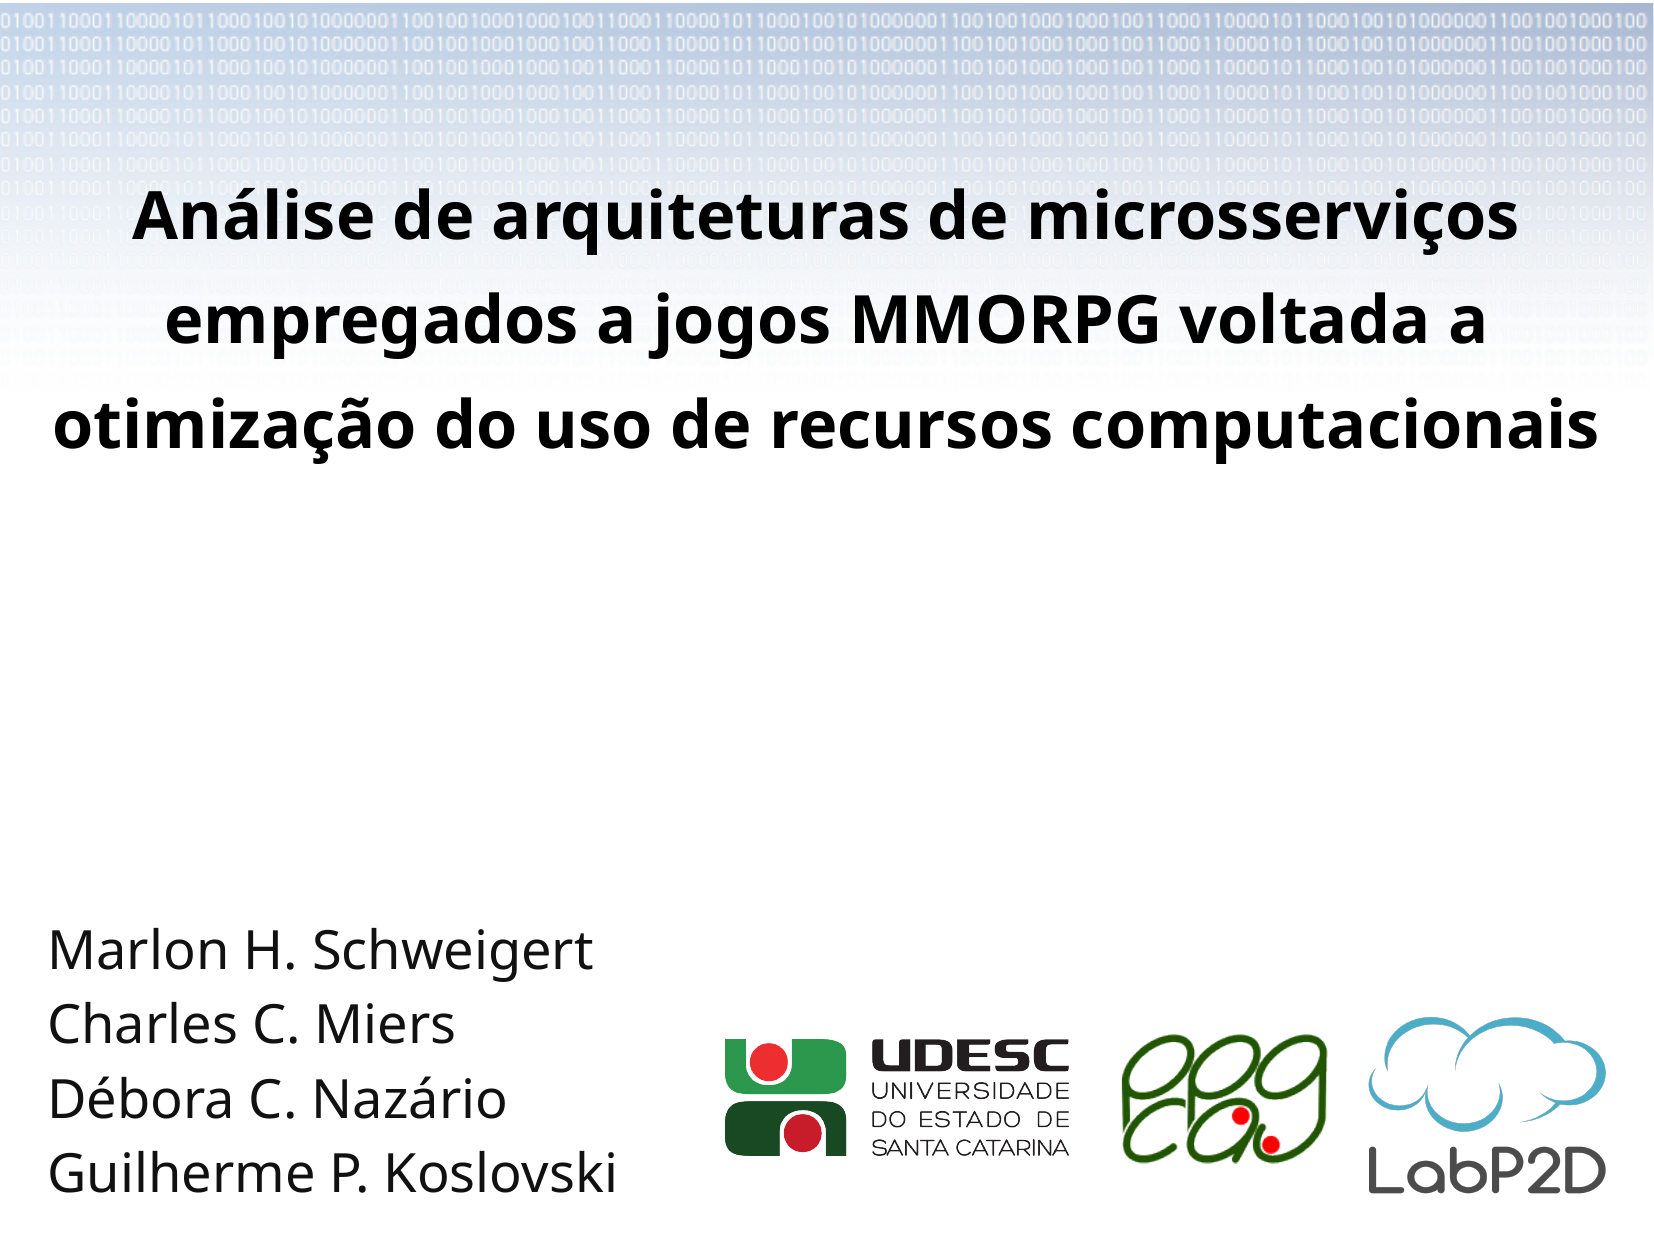

# Análise de arquiteturas de microsserviços empregados a jogos MMORPG voltada a otimização do uso de recursos computacionais
Marlon H. Schweigert
Charles C. Miers
Débora C. Nazário
Guilherme P. Koslovski